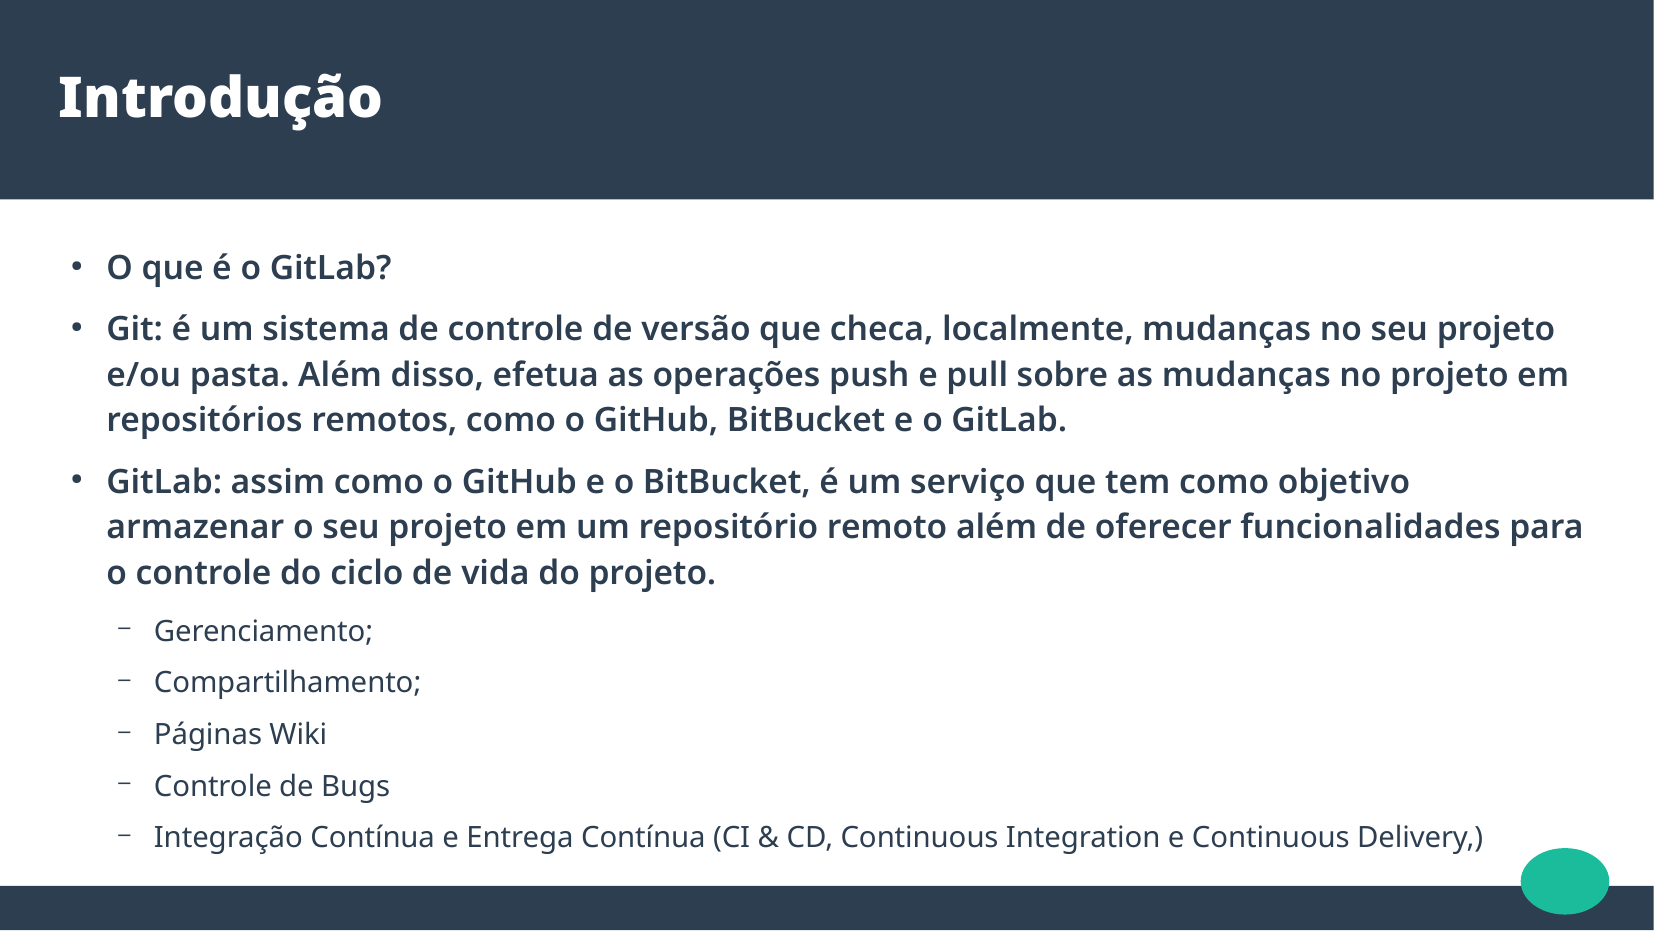

Introdução
# O que é o GitLab?
Git: é um sistema de controle de versão que checa, localmente, mudanças no seu projeto e/ou pasta. Além disso, efetua as operações push e pull sobre as mudanças no projeto em repositórios remotos, como o GitHub, BitBucket e o GitLab.
GitLab: assim como o GitHub e o BitBucket, é um serviço que tem como objetivo armazenar o seu projeto em um repositório remoto além de oferecer funcionalidades para o controle do ciclo de vida do projeto.
Gerenciamento;
Compartilhamento;
Páginas Wiki
Controle de Bugs
Integração Contínua e Entrega Contínua (CI & CD, Continuous Integration e Continuous Delivery,)